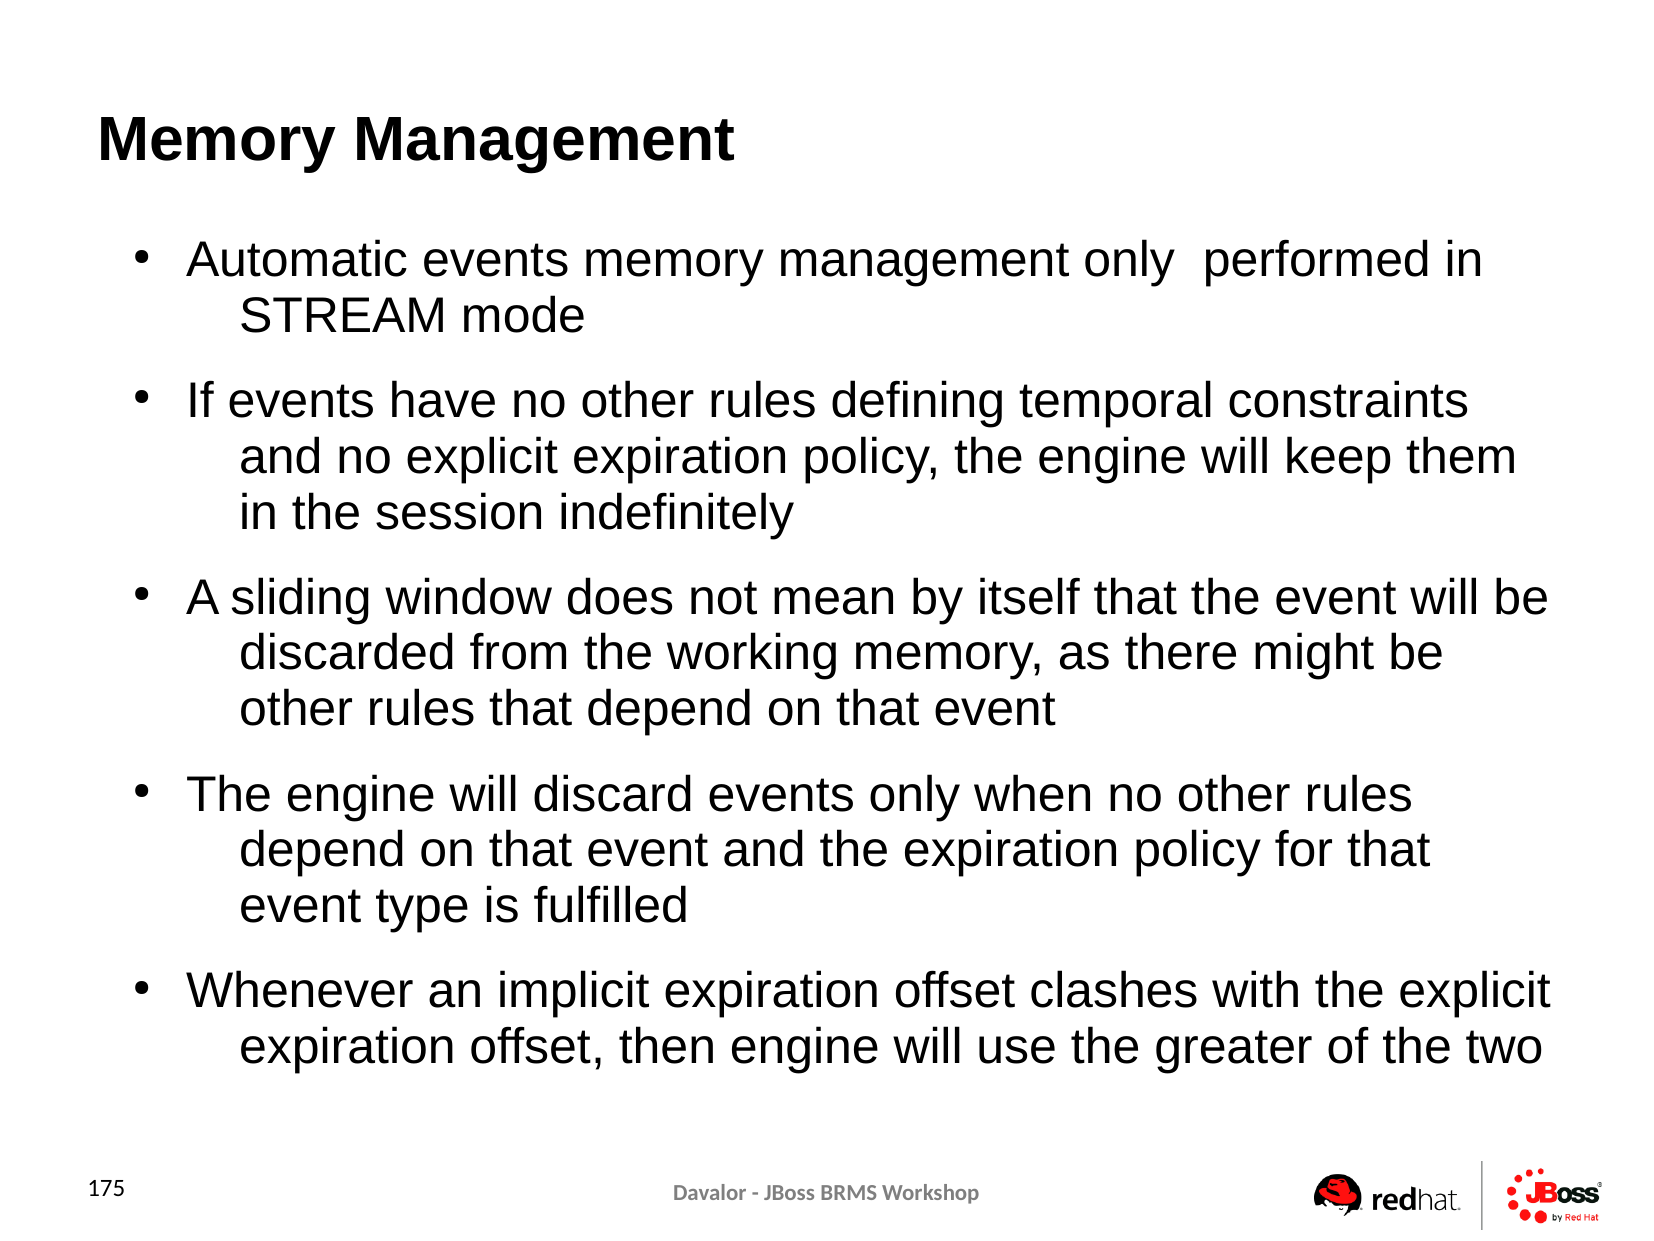

# Memory Management
Automatic events memory management only performed in STREAM mode
If events have no other rules defining temporal constraints and no explicit expiration policy, the engine will keep them in the session indefinitely
A sliding window does not mean by itself that the event will be discarded from the working memory, as there might be other rules that depend on that event
The engine will discard events only when no other rules depend on that event and the expiration policy for that event type is fulfilled
Whenever an implicit expiration offset clashes with the explicit expiration offset, then engine will use the greater of the two